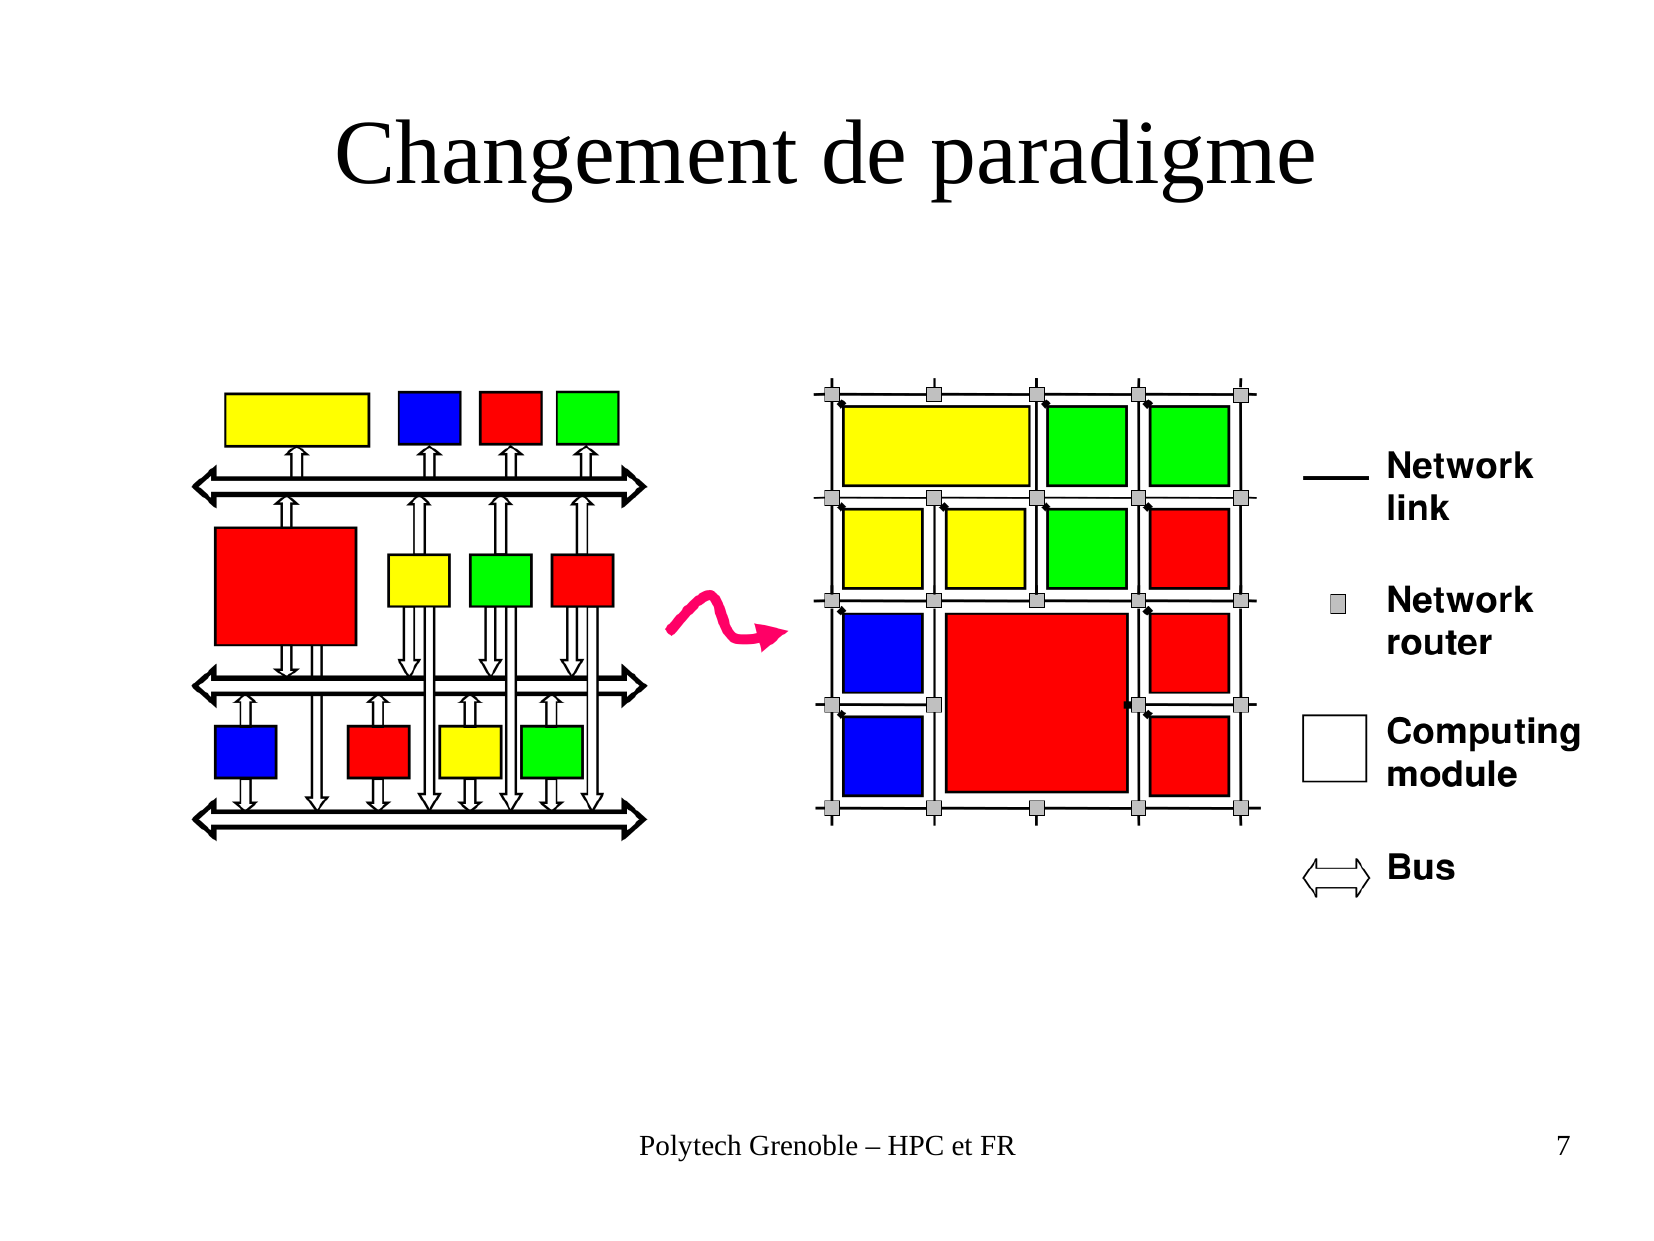

# Changement de paradigme
Matthieu PAYET
7